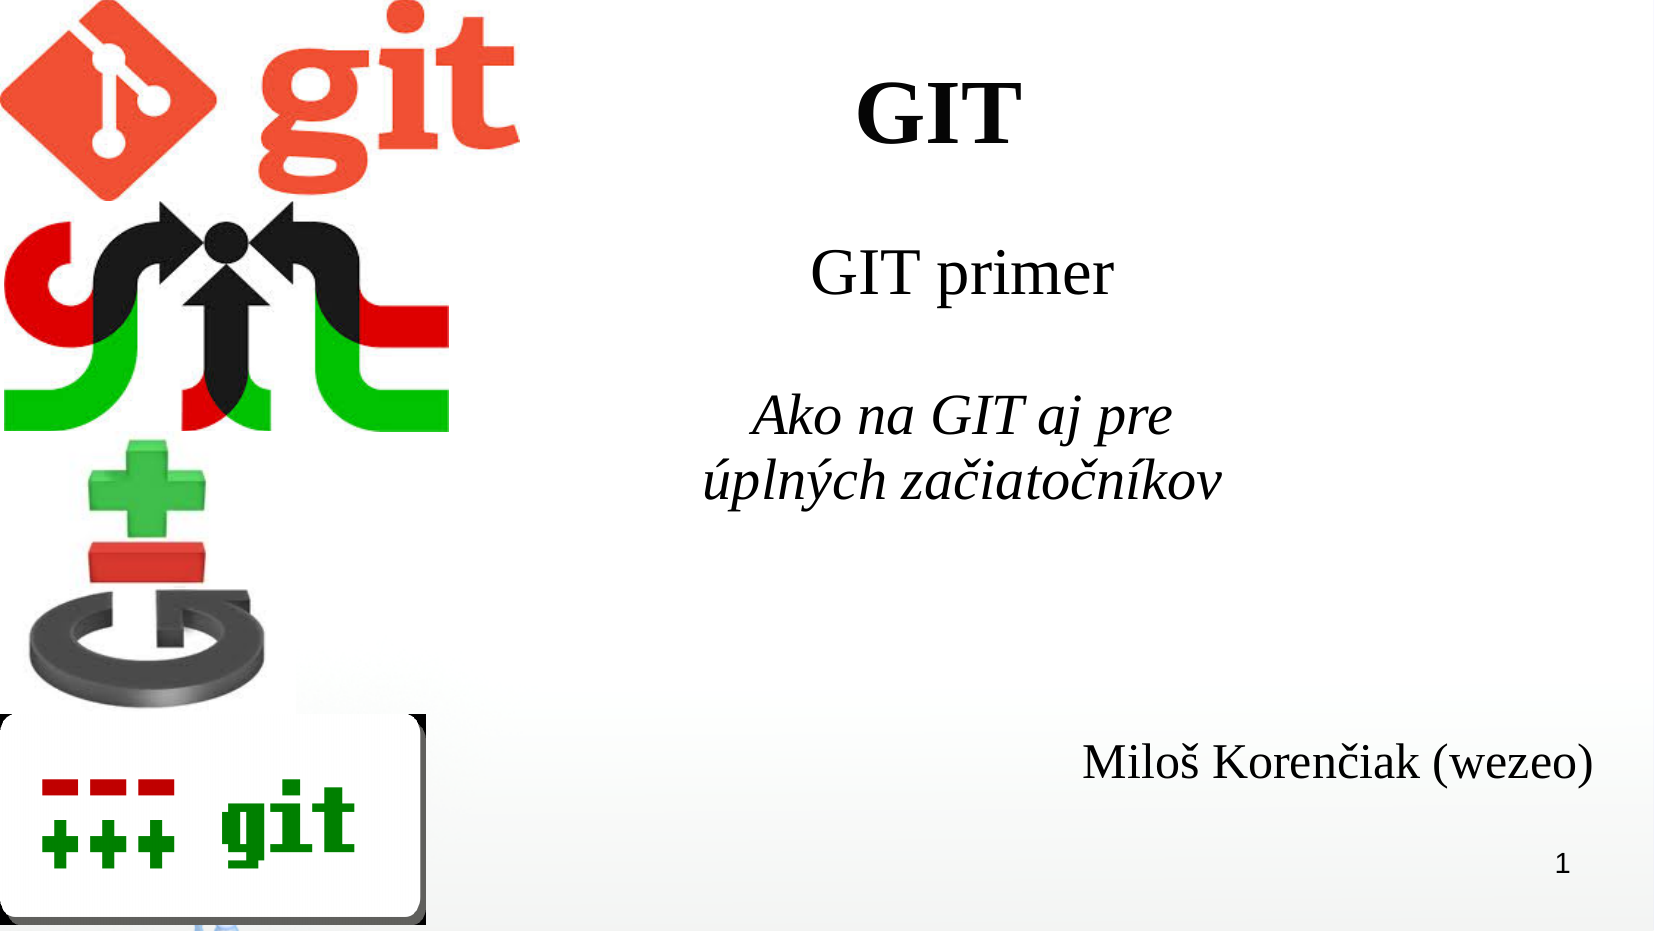

# GIT
GIT primer
Ako na GIT aj pre
úplných začiatočníkov
Miloš Korenčiak (wezeo)
1